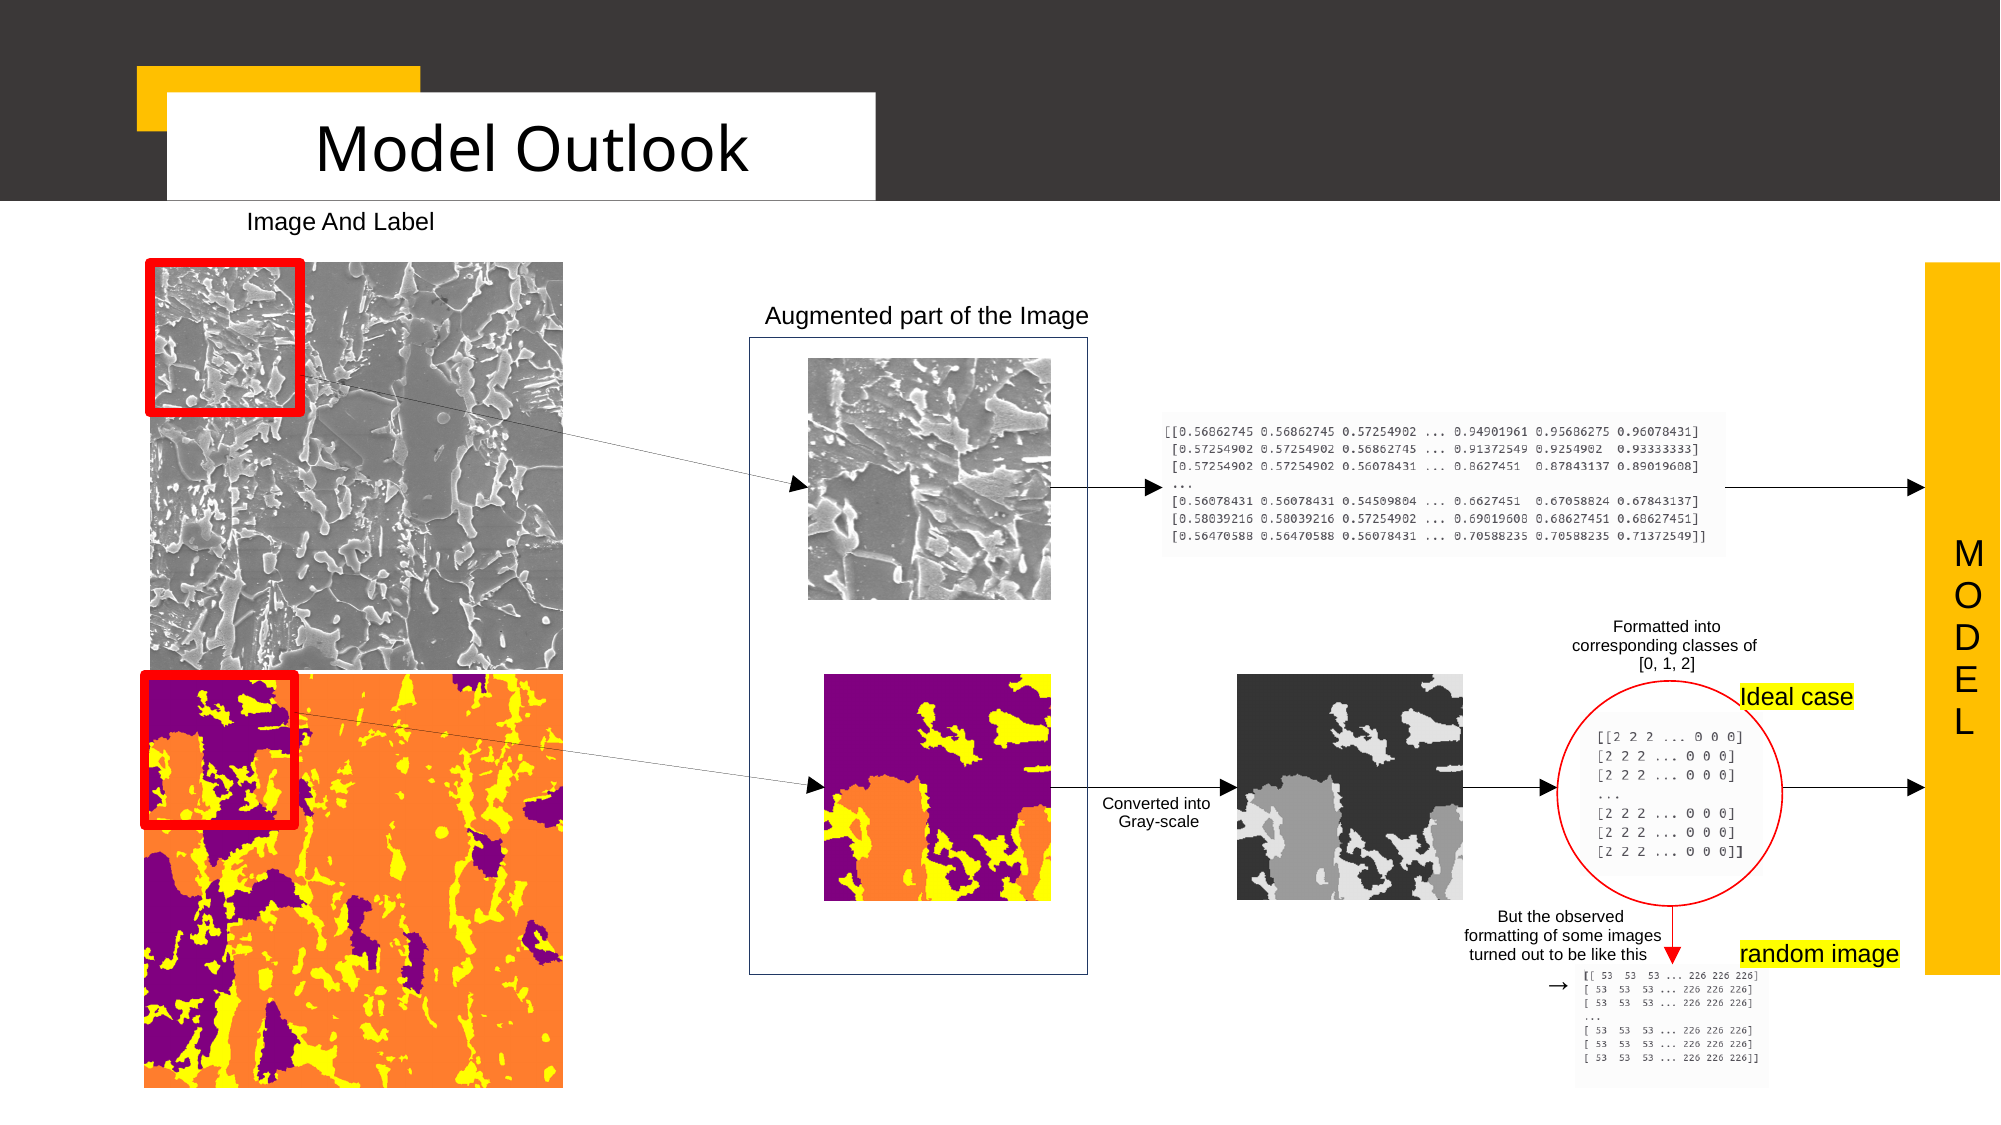

Model Outlook
Image And Label
Augmented part of the Image
M
O
D
E
L
Formatted into corresponding classes of
[0, 1, 2]
Ideal case
Converted into
Gray-scale
But the observed
 formatting of some images turned out to be like this
→
random image